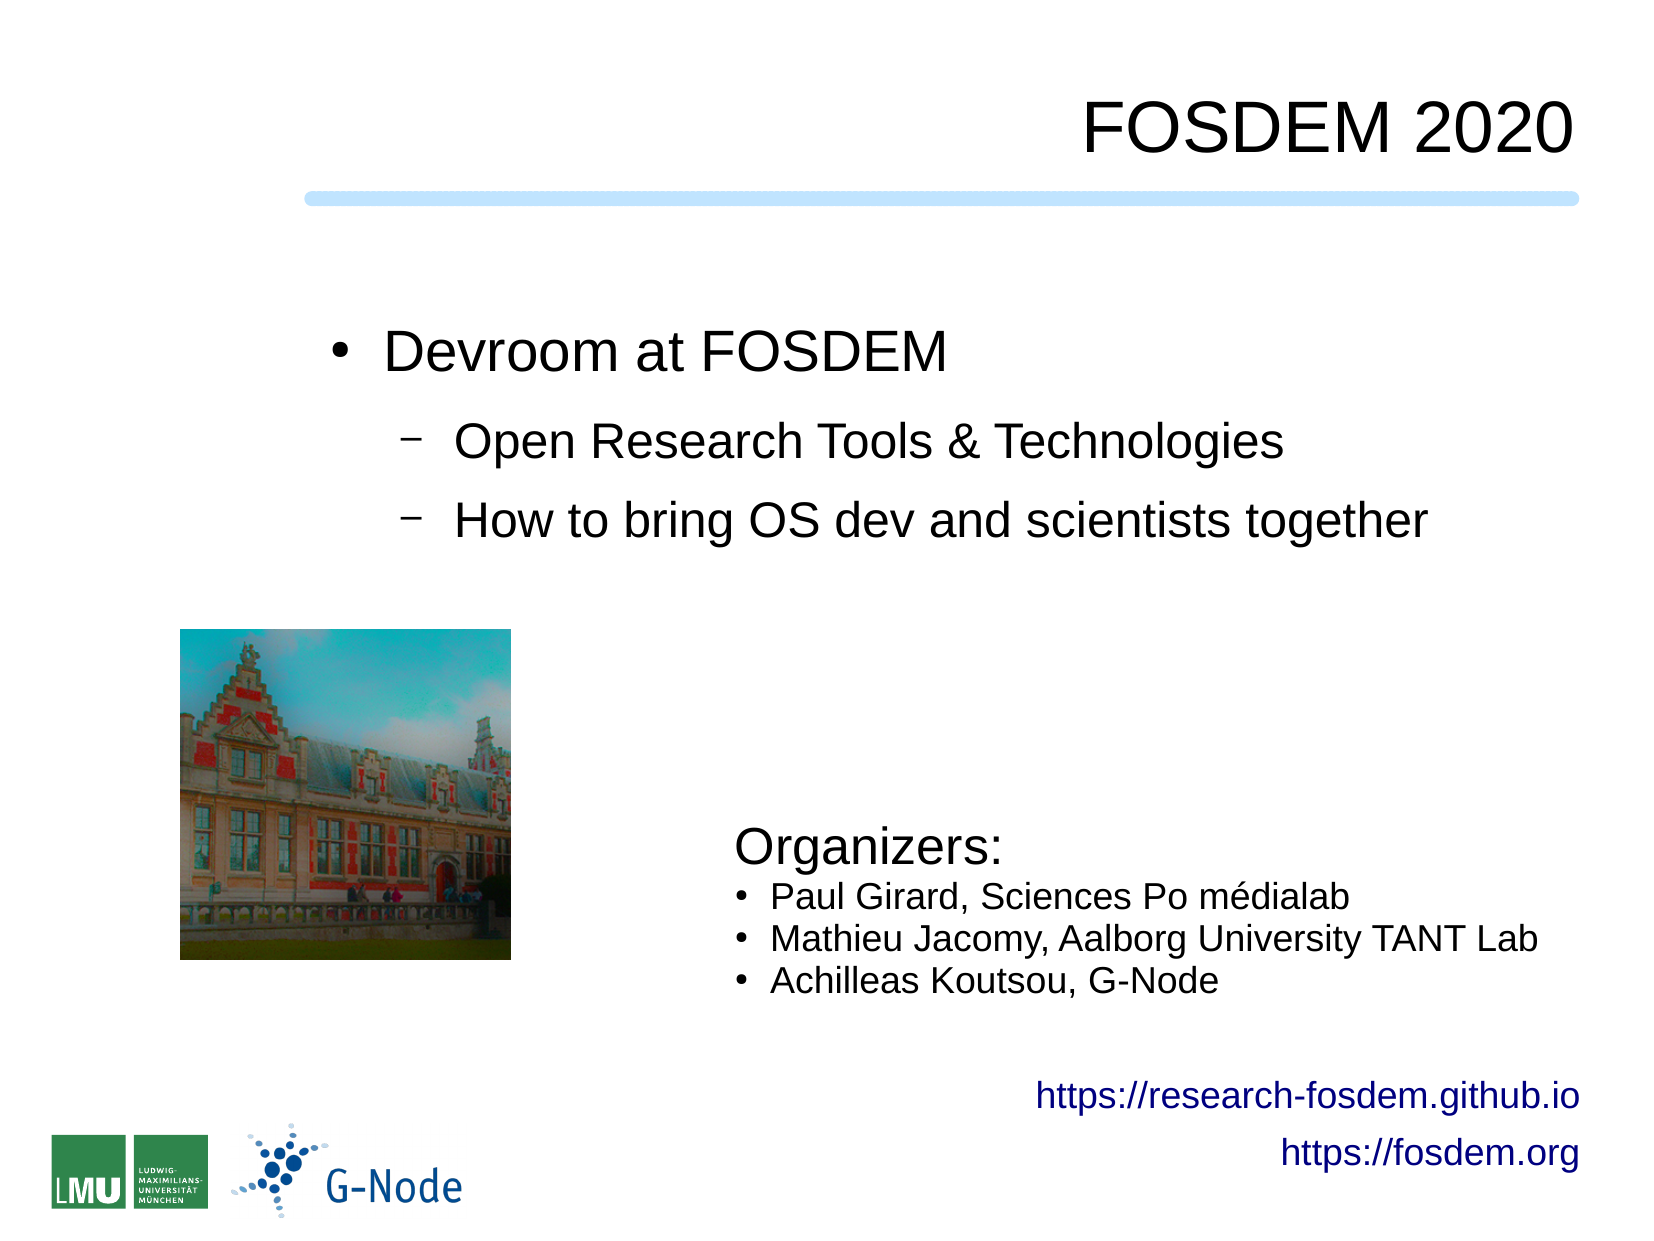

FOSDEM 2020
# Devroom at FOSDEM
Open Research Tools & Technologies
How to bring OS dev and scientists together
Organizers:
Paul Girard, Sciences Po médialab
Mathieu Jacomy, Aalborg University TANT Lab
Achilleas Koutsou, G-Node
https://research-fosdem.github.io
https://fosdem.org